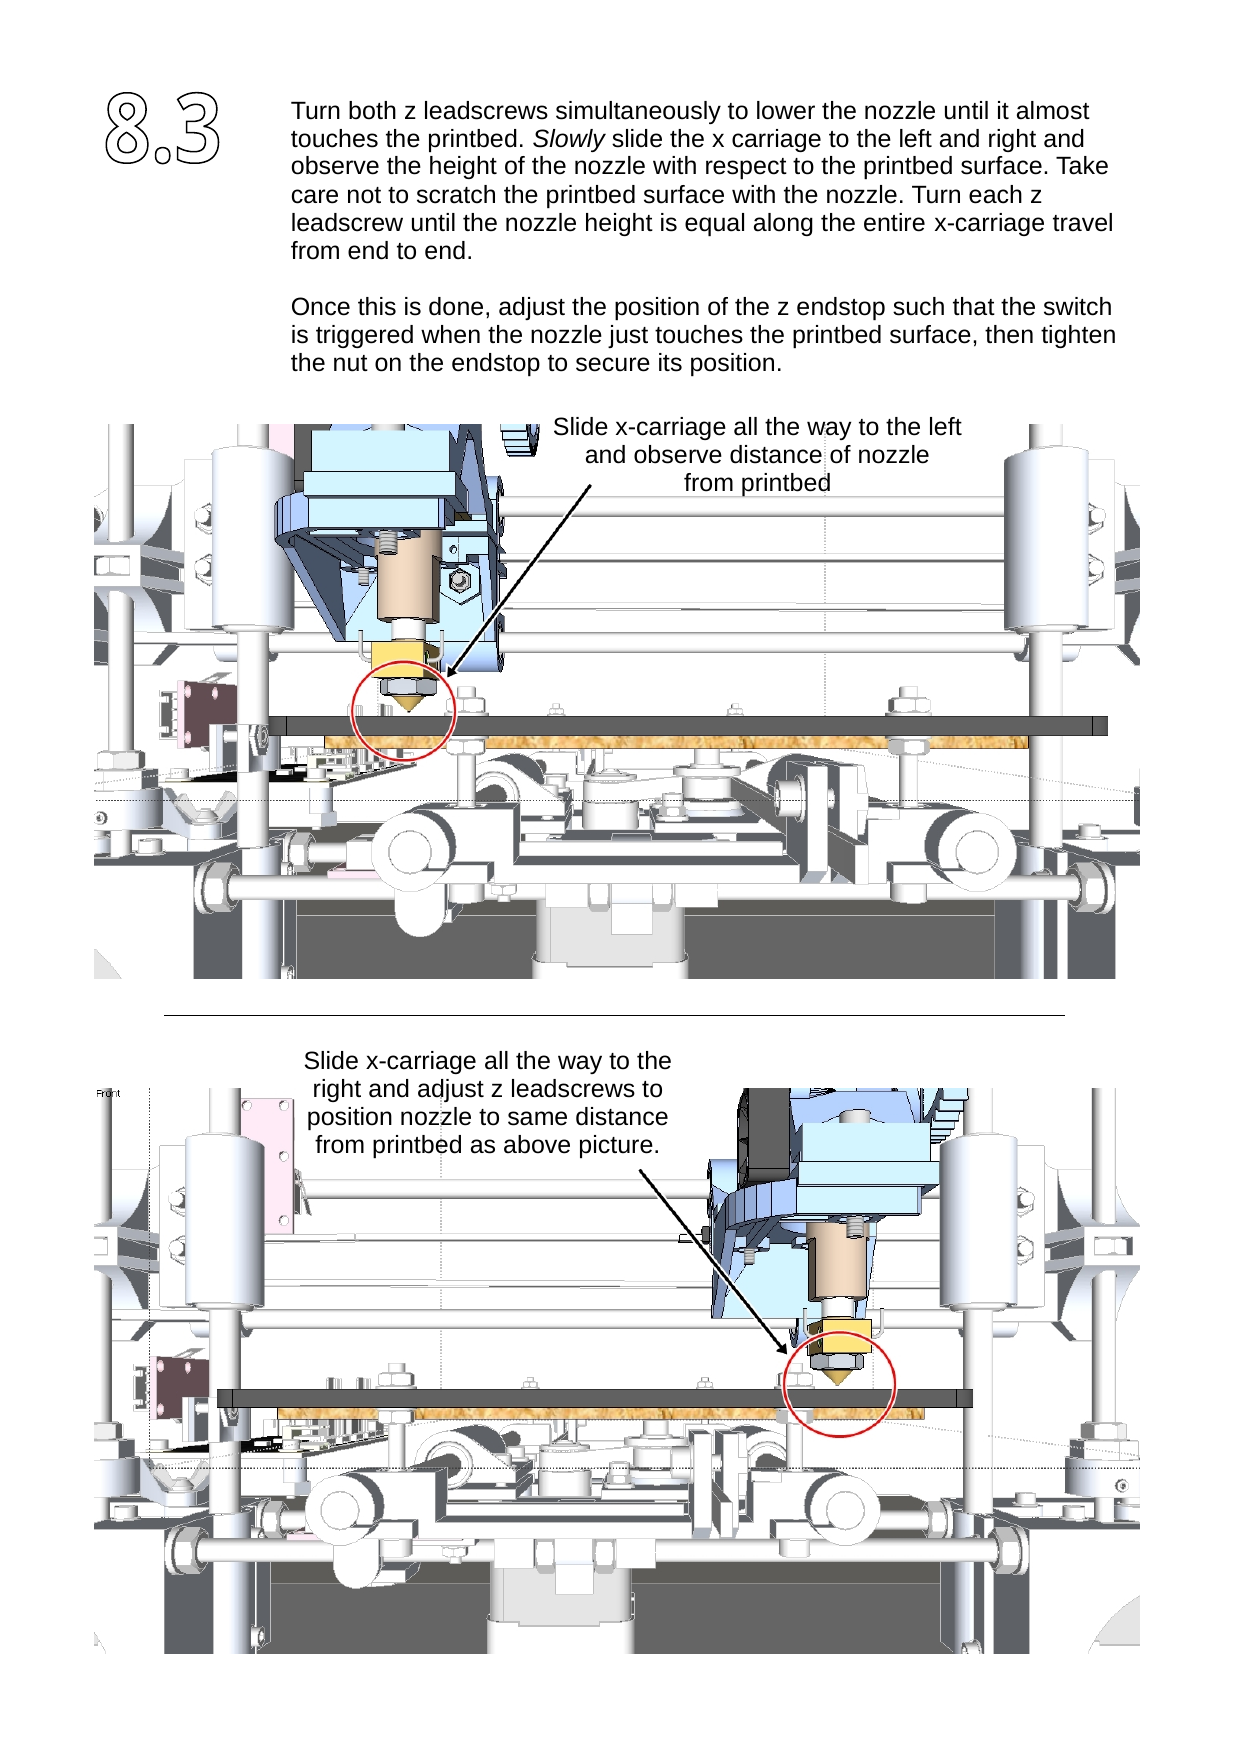

Turn both z leadscrews simultaneously to lower the nozzle until it almost touches the printbed. Slowly slide the x carriage to the left and right and observe the height of the nozzle with respect to the printbed surface. Take care not to scratch the printbed surface with the nozzle. Turn each z leadscrew until the nozzle height is equal along the entire x-carriage travel from end to end.
Once this is done, adjust the position of the z endstop such that the switch is triggered when the nozzle just touches the printbed surface, then tighten the nut on the endstop to secure its position.
8.3
Slide x-carriage all the way to the left
and observe distance of nozzle
from printbed
Slide x-carriage all the way to the
right and adjust z leadscrews to
position nozzle to same distance
from printbed as above picture.